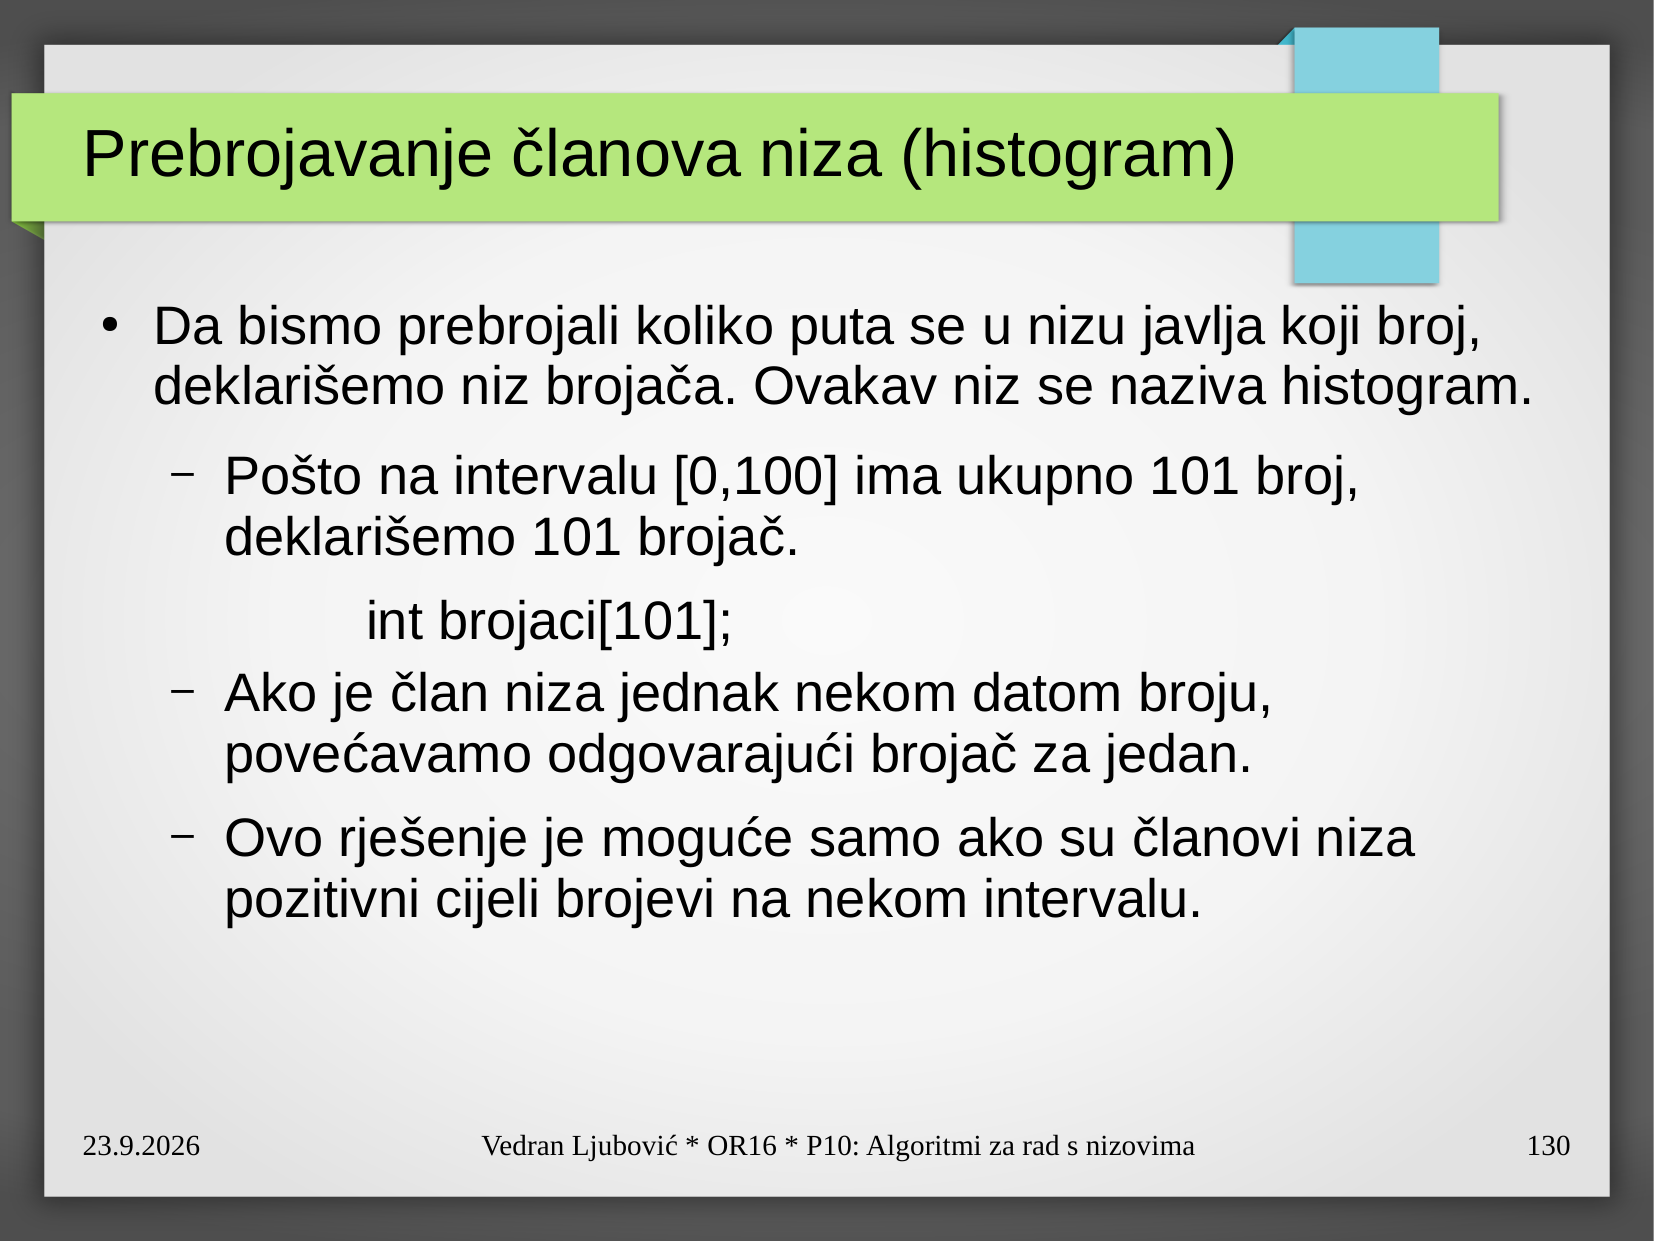

# Prebrojavanje članova niza (histogram)
Da bismo prebrojali koliko puta se u nizu javlja koji broj, deklarišemo niz brojača. Ovakav niz se naziva histogram.
Pošto na intervalu [0,100] ima ukupno 101 broj, deklarišemo 101 brojač.
int brojaci[101];
Ako je član niza jednak nekom datom broju, povećavamo odgovarajući brojač za jedan.
Ovo rješenje je moguće samo ako su članovi niza pozitivni cijeli brojevi na nekom intervalu.
Vedran Ljubović * OR16 * P10: Algoritmi za rad s nizovima
130